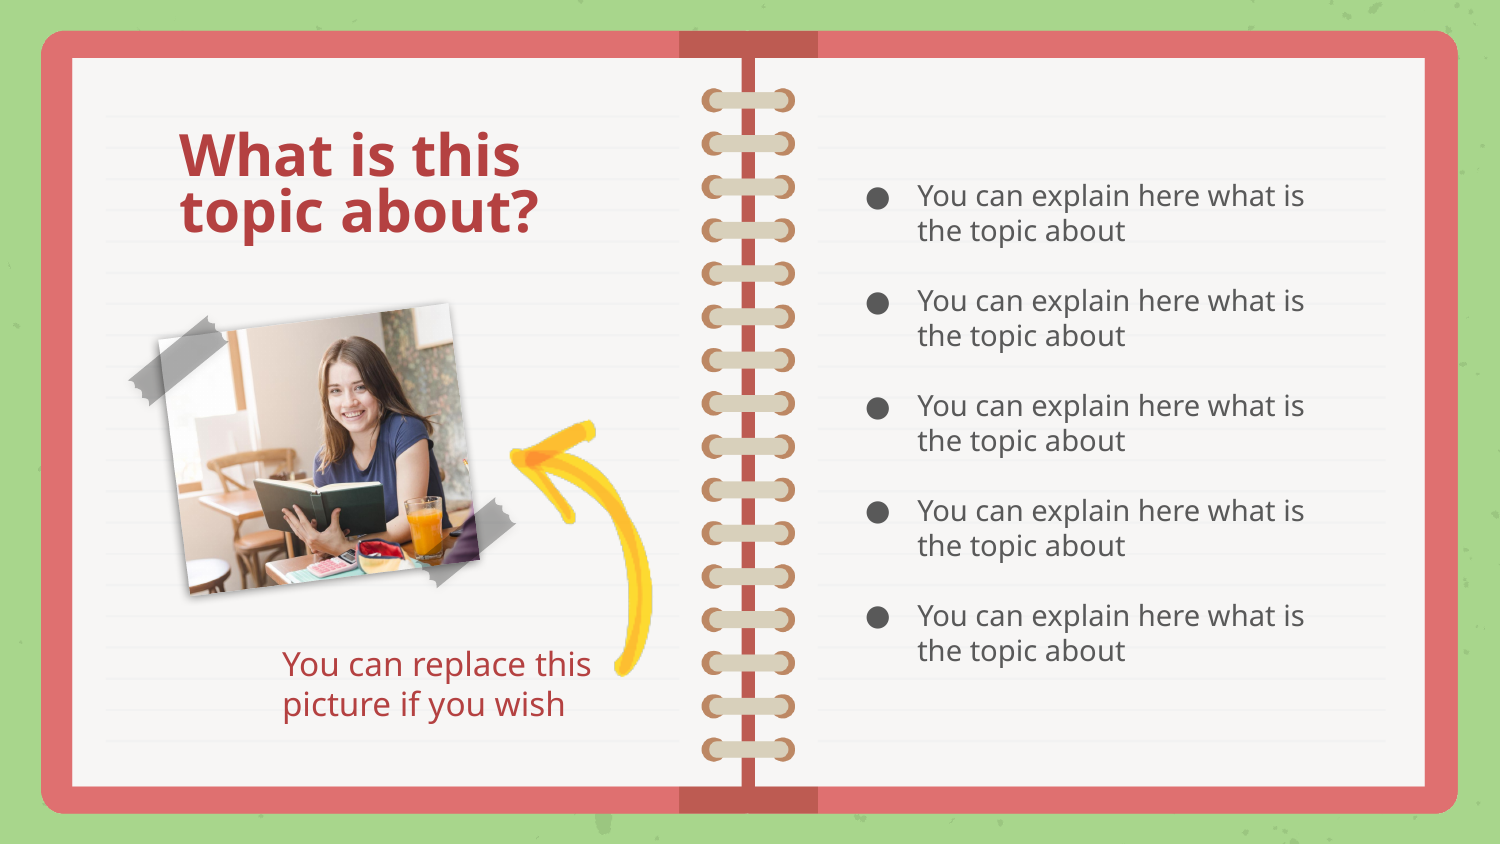

You can explain here what is the topic about
You can explain here what is the topic about
You can explain here what is the topic about
You can explain here what is the topic about
You can explain here what is the topic about
What is this topic about?
# You can replace this picture if you wish